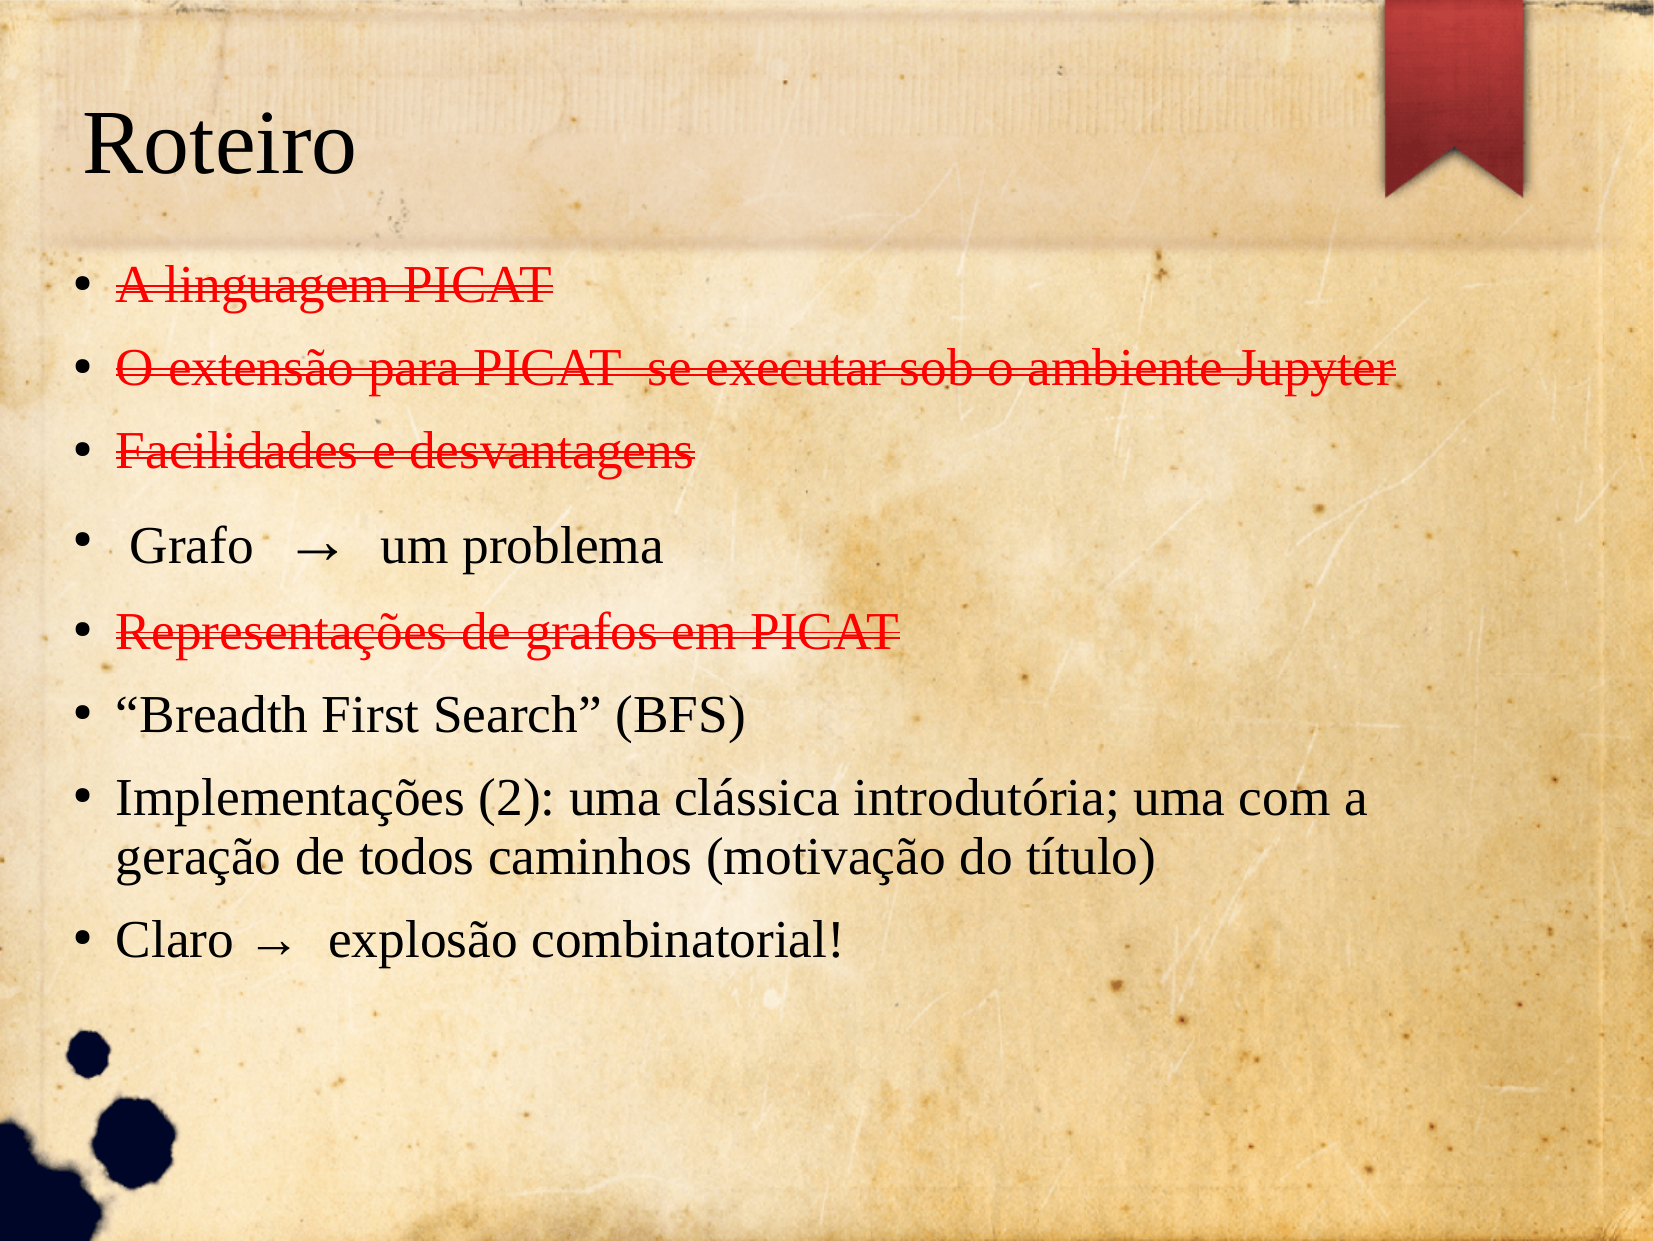

# Roteiro
A linguagem PICAT
O extensão para PICAT se executar sob o ambiente Jupyter
Facilidades e desvantagens
 Grafo → um problema
Representações de grafos em PICAT
“Breadth First Search” (BFS)
Implementações (2): uma clássica introdutória; uma com a geração de todos caminhos (motivação do título)
Claro → explosão combinatorial!